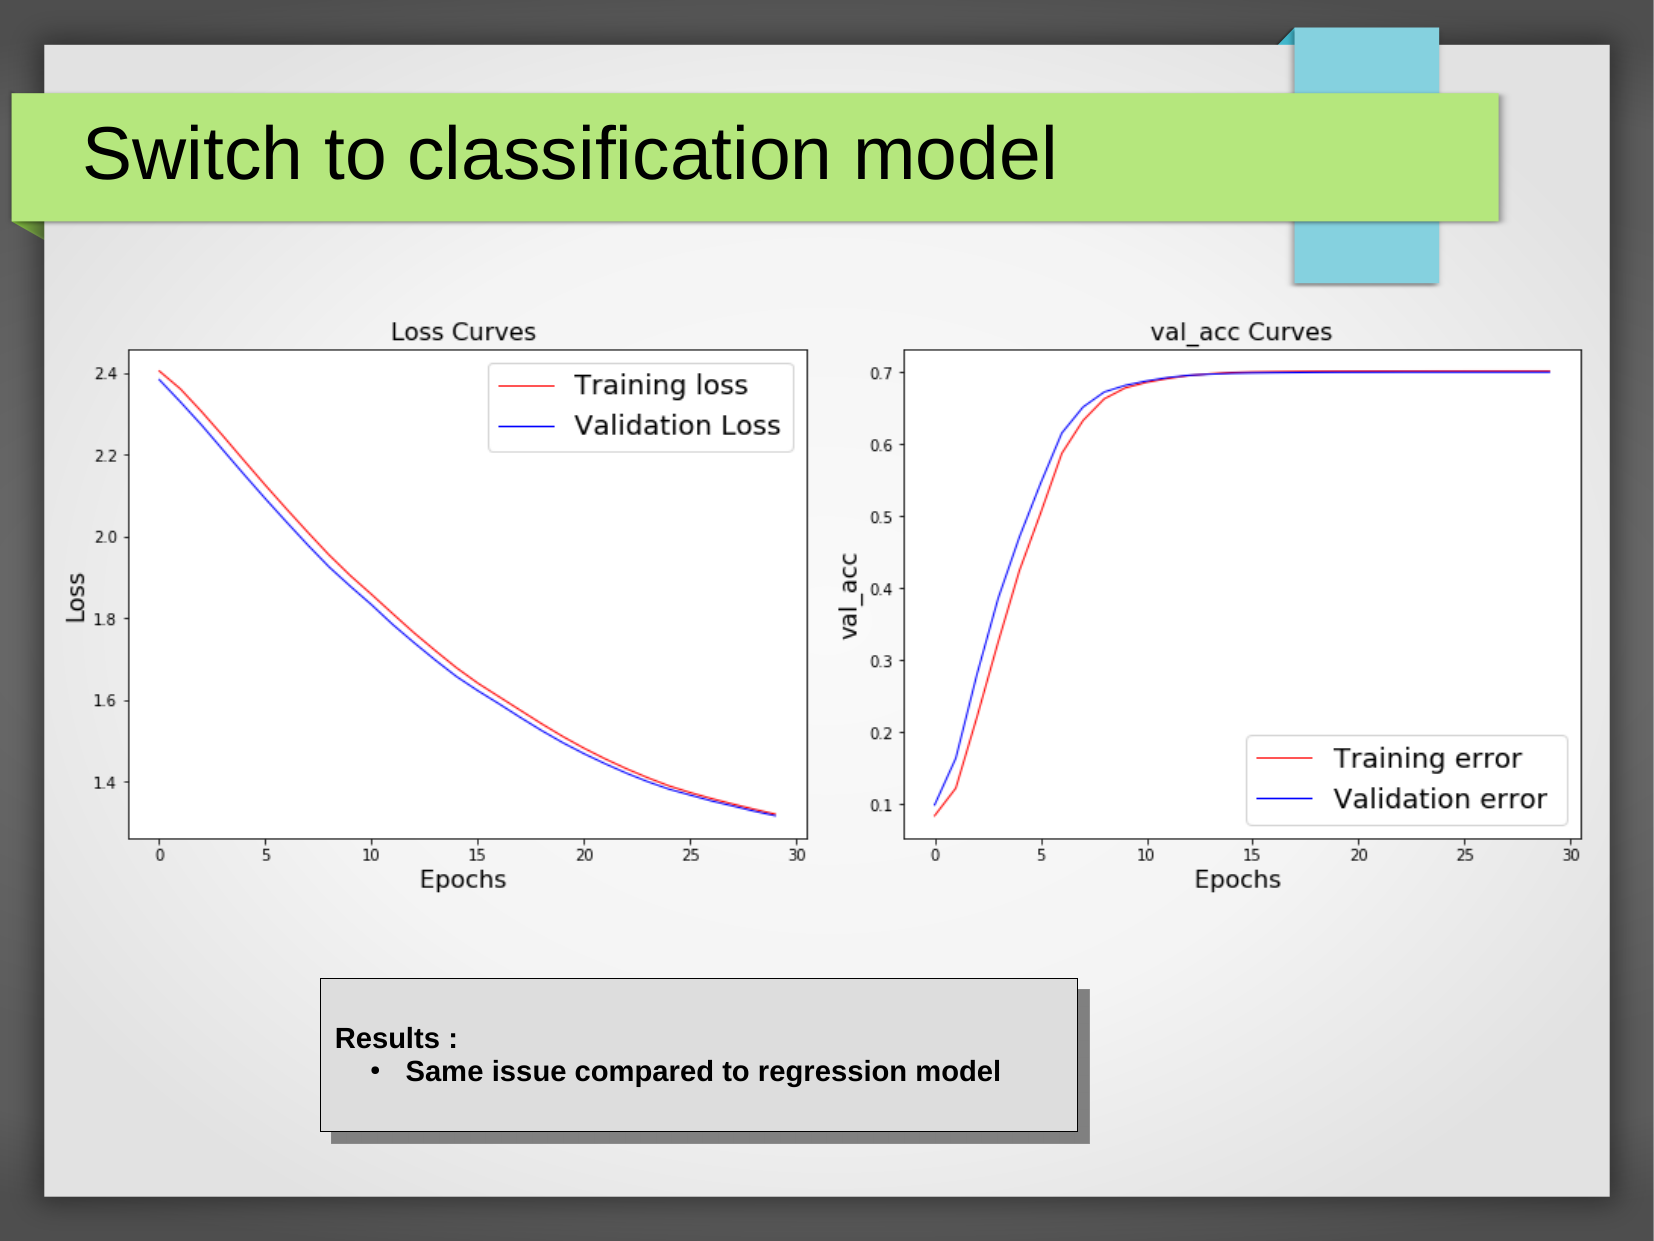

# Switch to classification model
Results :
Same issue compared to regression model